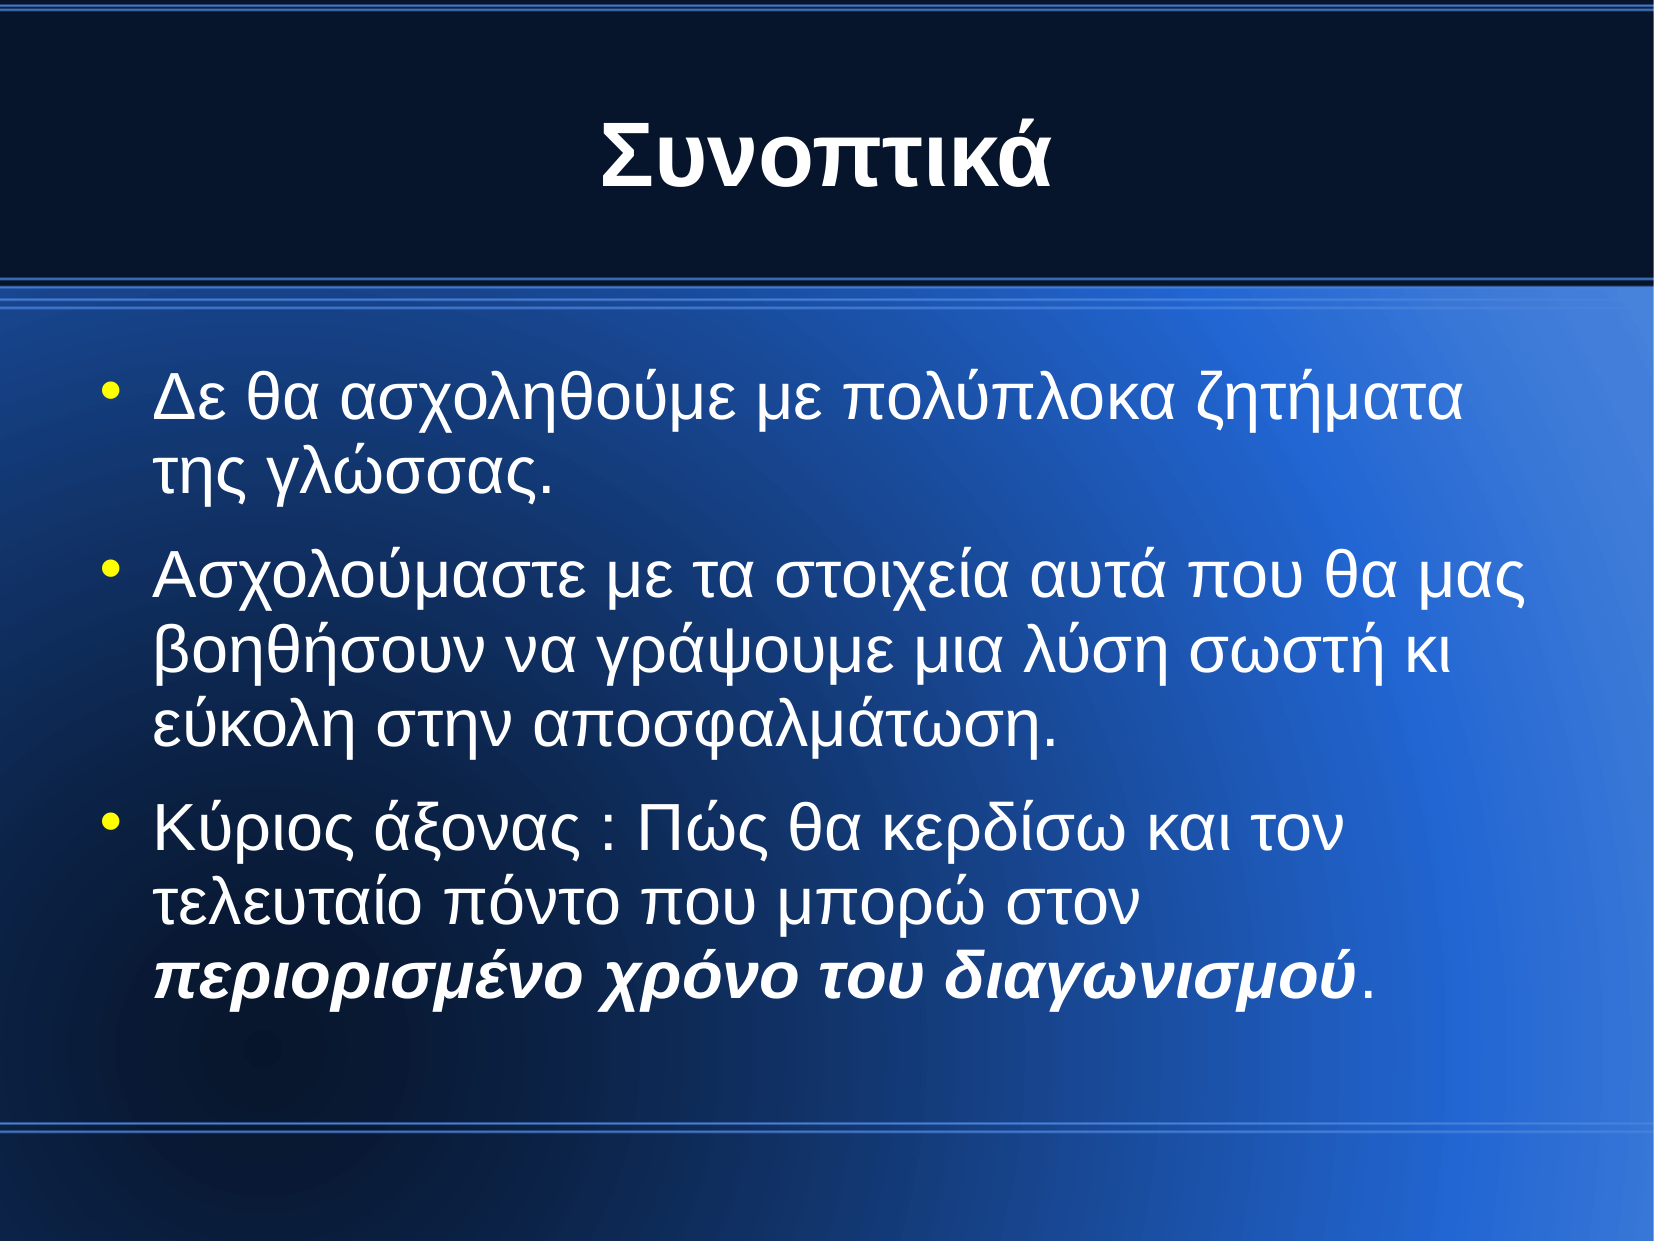

# Συνοπτικά
Δε θα ασχοληθούμε με πολύπλοκα ζητήματα της γλώσσας.
Ασχολούμαστε με τα στοιχεία αυτά που θα μας βοηθήσουν να γράψουμε μια λύση σωστή κι εύκολη στην αποσφαλμάτωση.
Κύριος άξονας : Πώς θα κερδίσω και τον τελευταίο πόντο που μπορώ στον περιορισμένο χρόνο του διαγωνισμού.